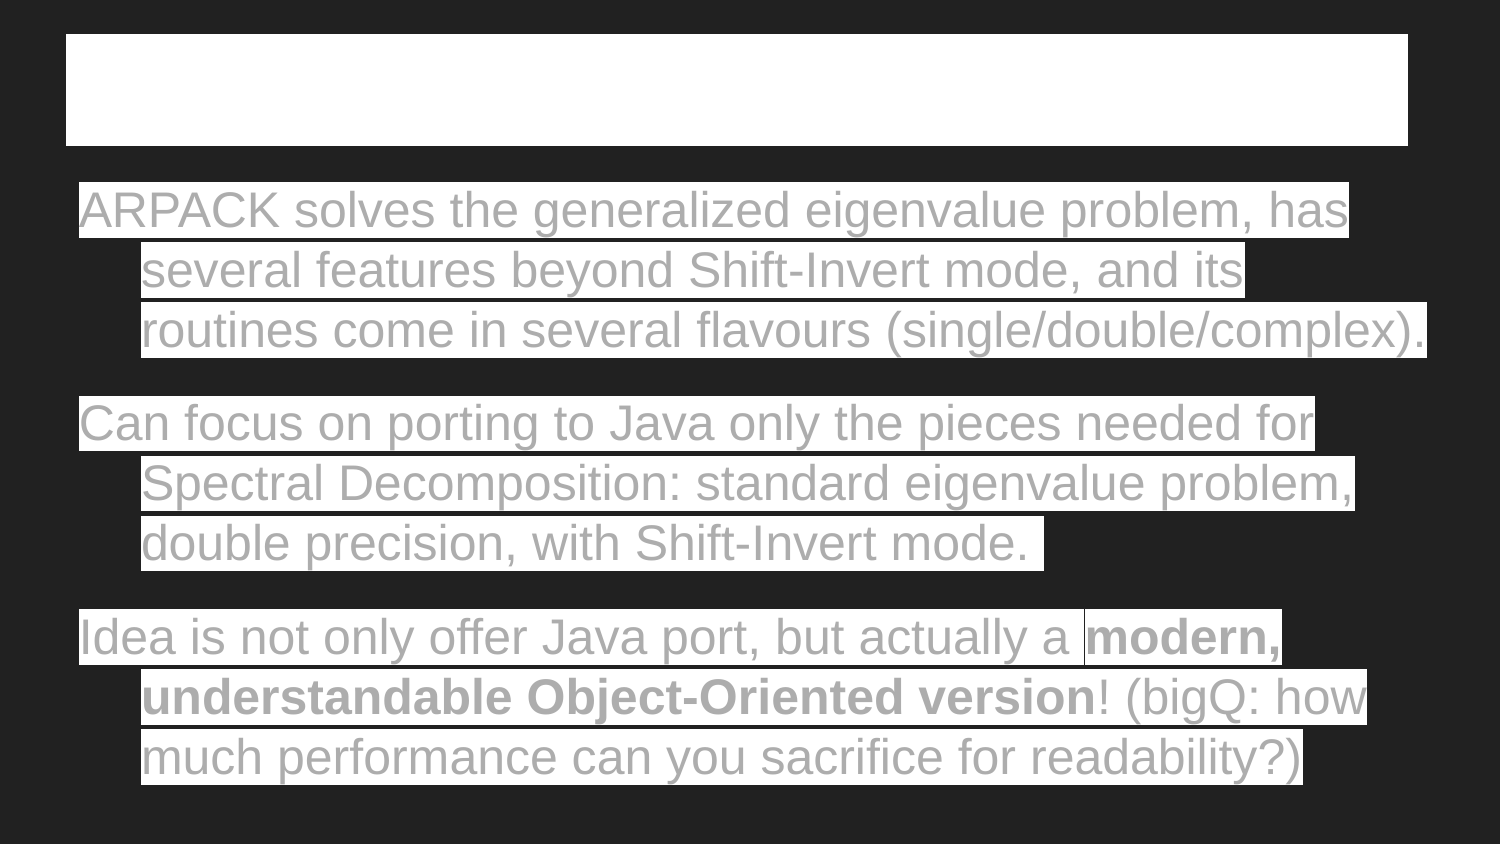

# Scope: modern OO ARPACK !
ARPACK solves the generalized eigenvalue problem, has several features beyond Shift-Invert mode, and its routines come in several flavours (single/double/complex).
Can focus on porting to Java only the pieces needed for Spectral Decomposition: standard eigenvalue problem, double precision, with Shift-Invert mode.
Idea is not only offer Java port, but actually a modern, understandable Object-Oriented version! (bigQ: how much performance can you sacrifice for readability?)